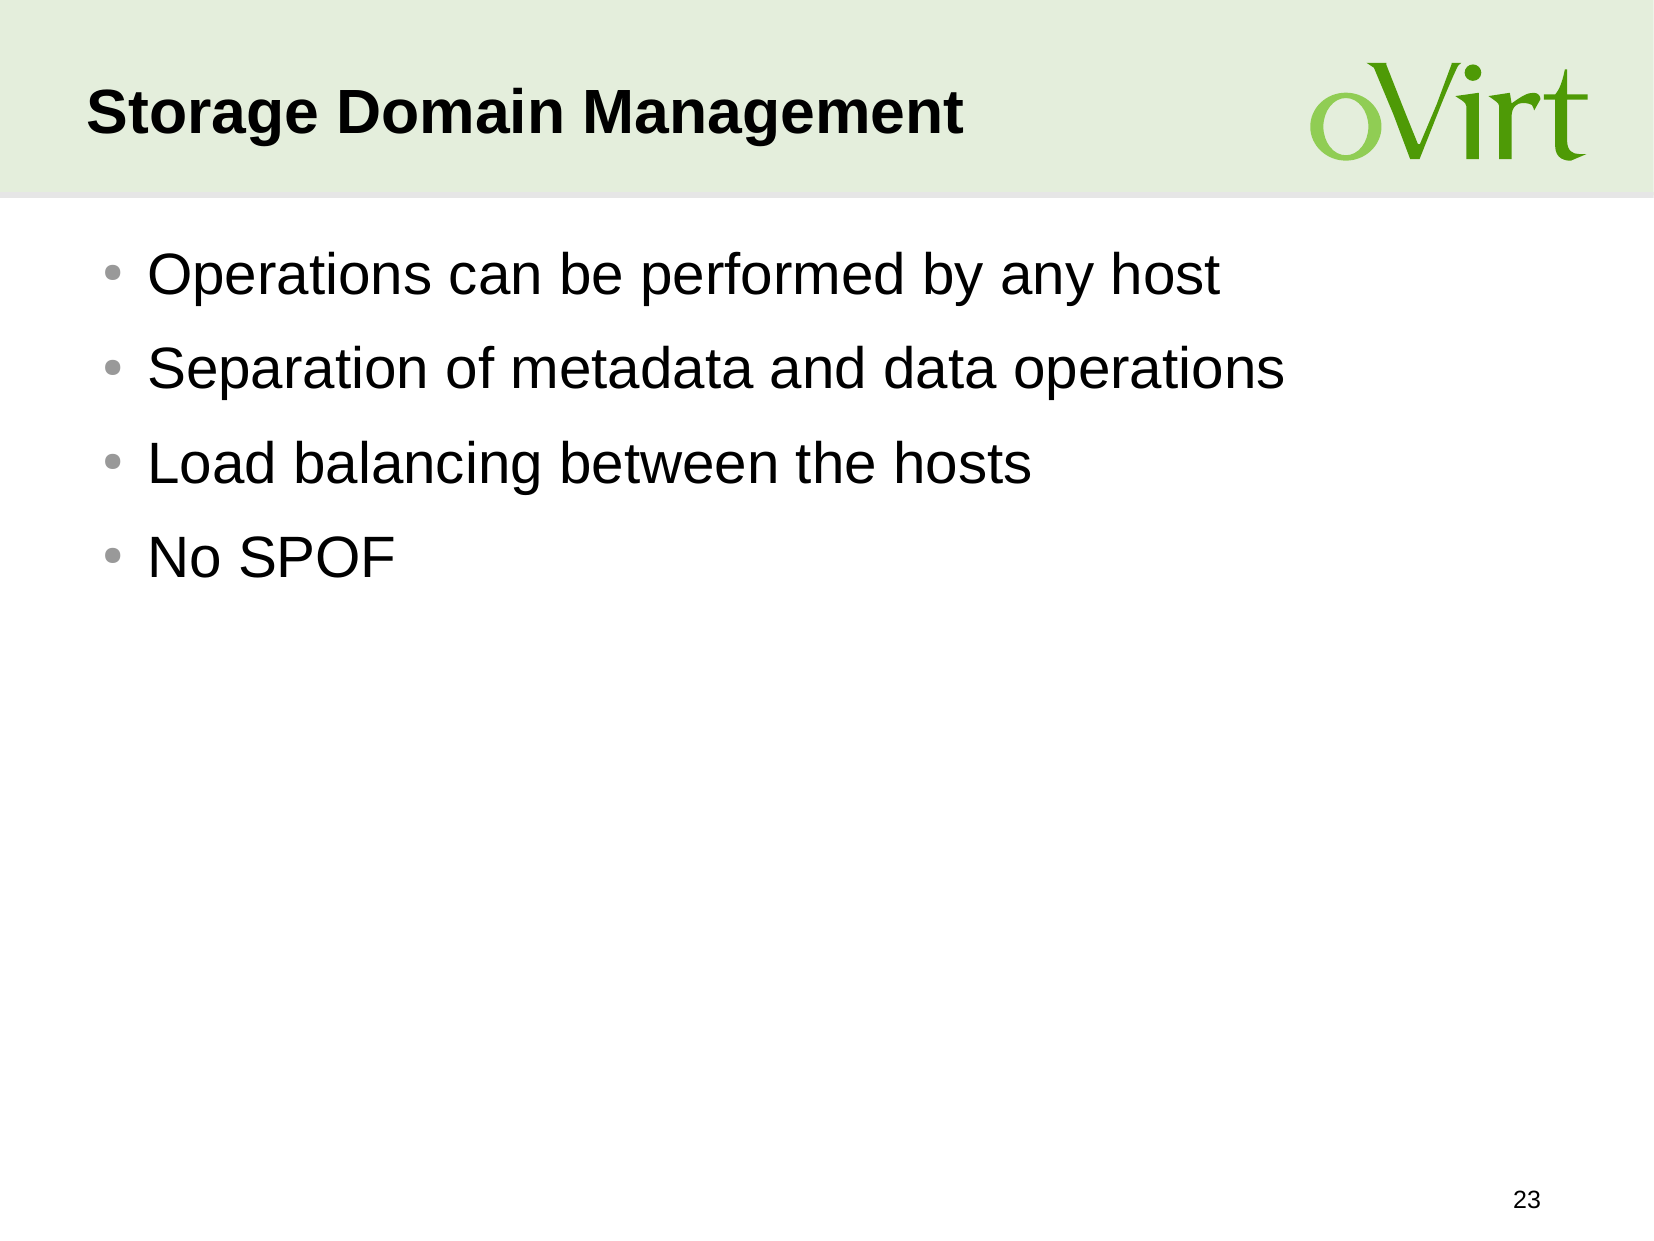

# Storage Domain Management
Operations can be performed by any host
Separation of metadata and data operations
Load balancing between the hosts
No SPOF